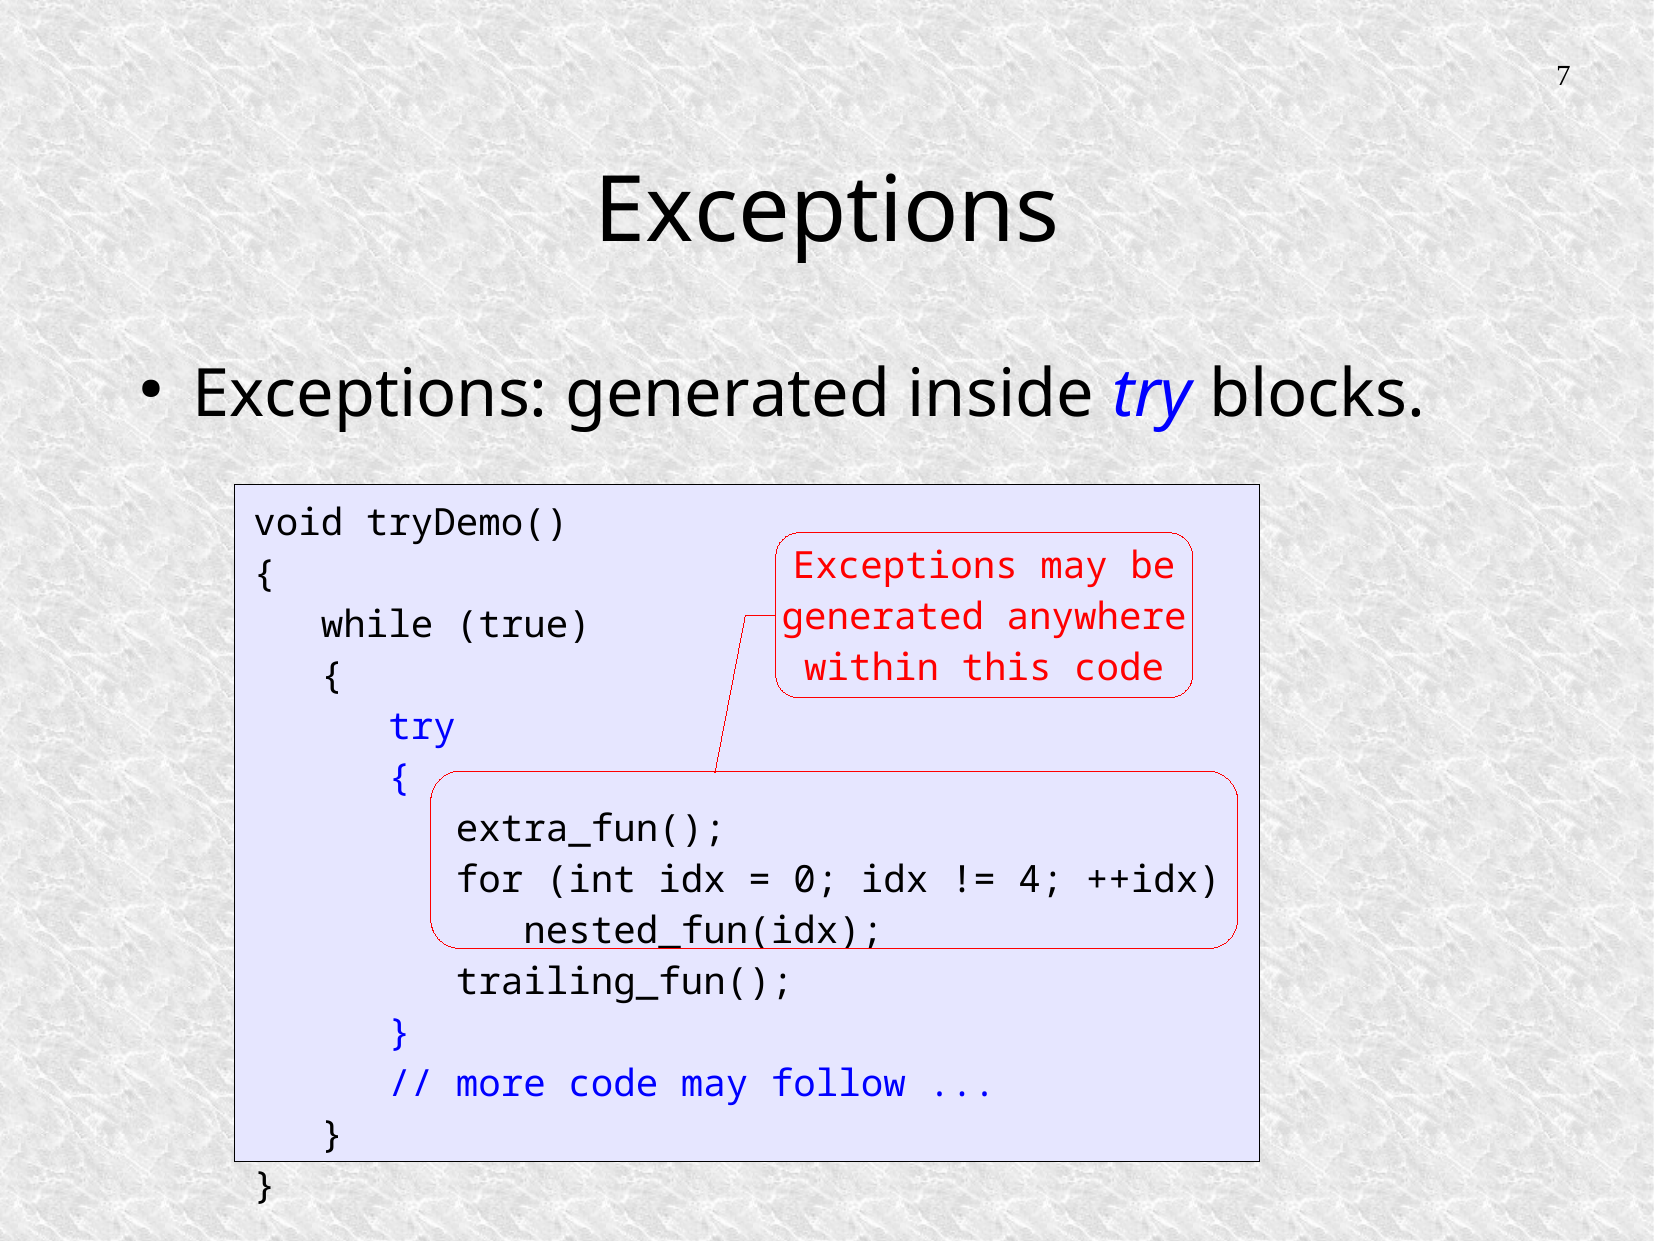

7
# Exceptions
Exceptions: generated inside try blocks.
void tryDemo()
{
 while (true)
 {
 try
 {
 extra_fun();
 for (int idx = 0; idx != 4; ++idx)
 nested_fun(idx);
 trailing_fun();
 }
 // more code may follow ...
 }
}